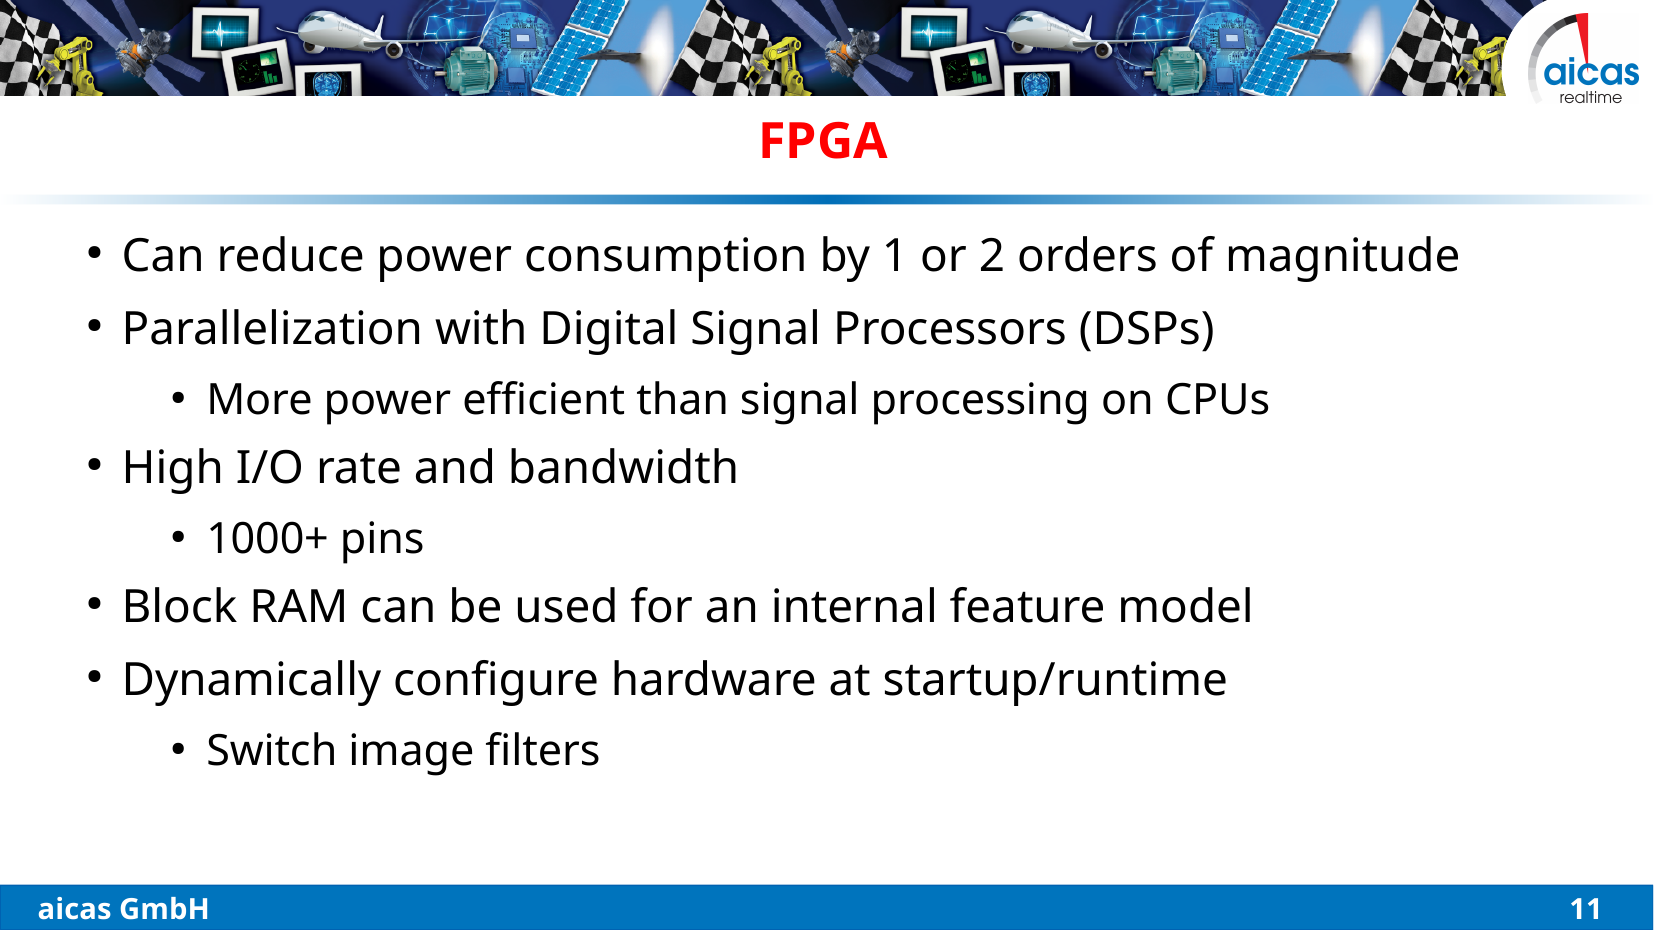

# FPGA
Can reduce power consumption by 1 or 2 orders of magnitude
Parallelization with Digital Signal Processors (DSPs)
More power efficient than signal processing on CPUs
High I/O rate and bandwidth
1000+ pins
Block RAM can be used for an internal feature model
Dynamically configure hardware at startup/runtime
Switch image filters